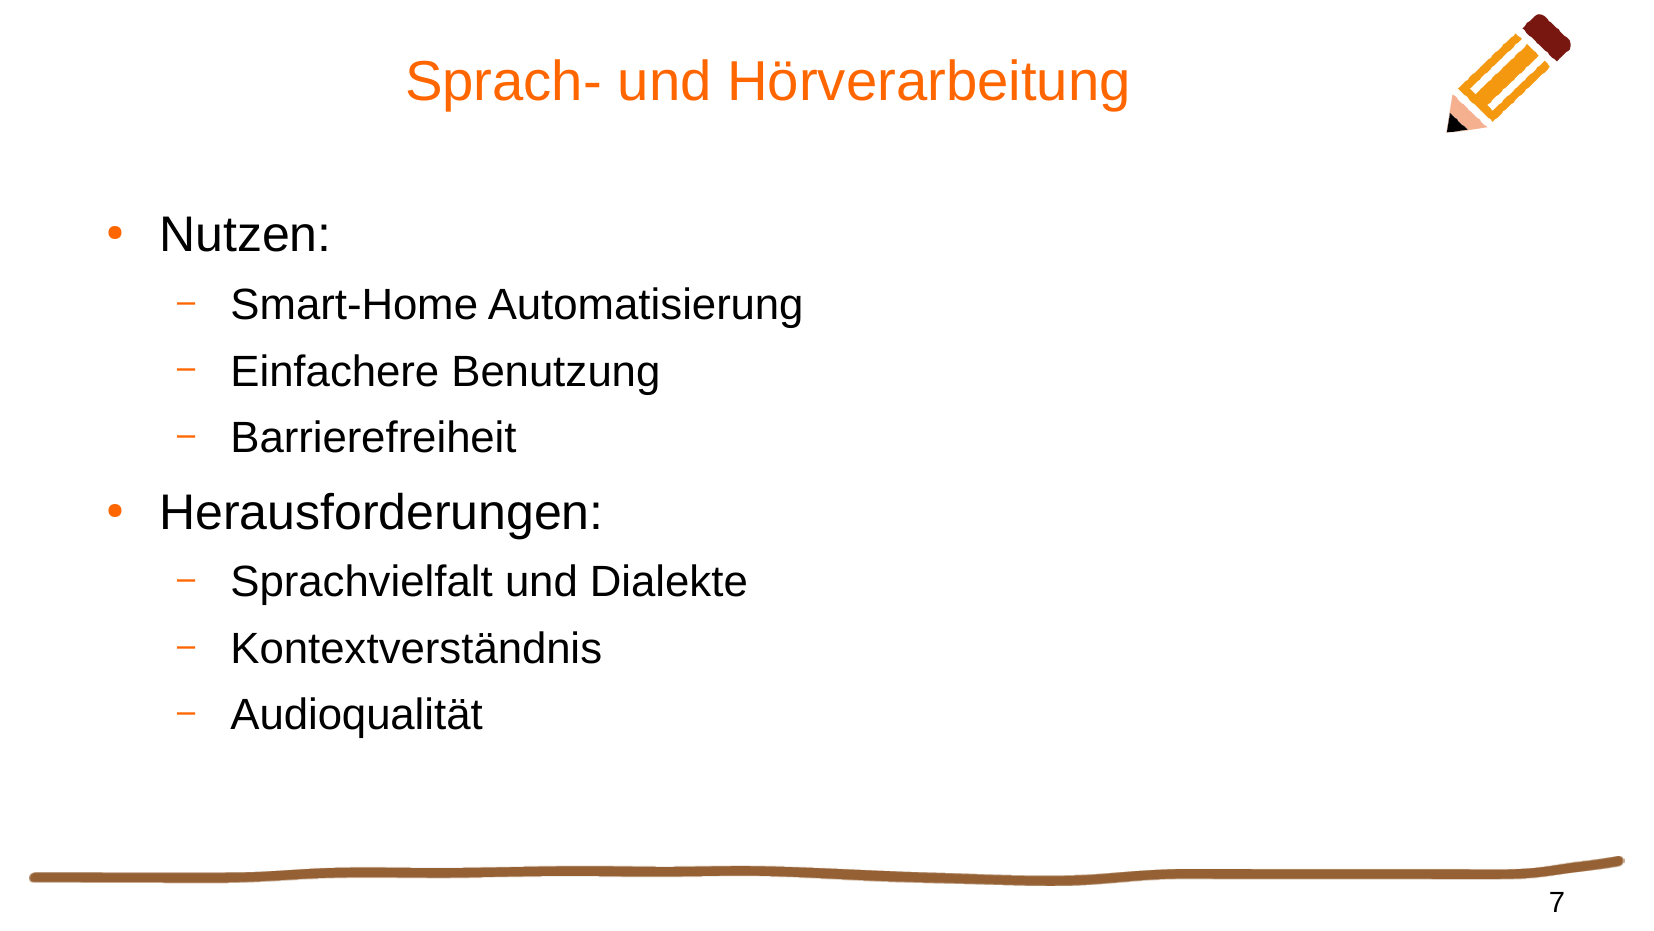

# Sprach- und Hörverarbeitung
Nutzen:
Smart-Home Automatisierung
Einfachere Benutzung
Barrierefreiheit
Herausforderungen:
Sprachvielfalt und Dialekte
Kontextverständnis
Audioqualität
7